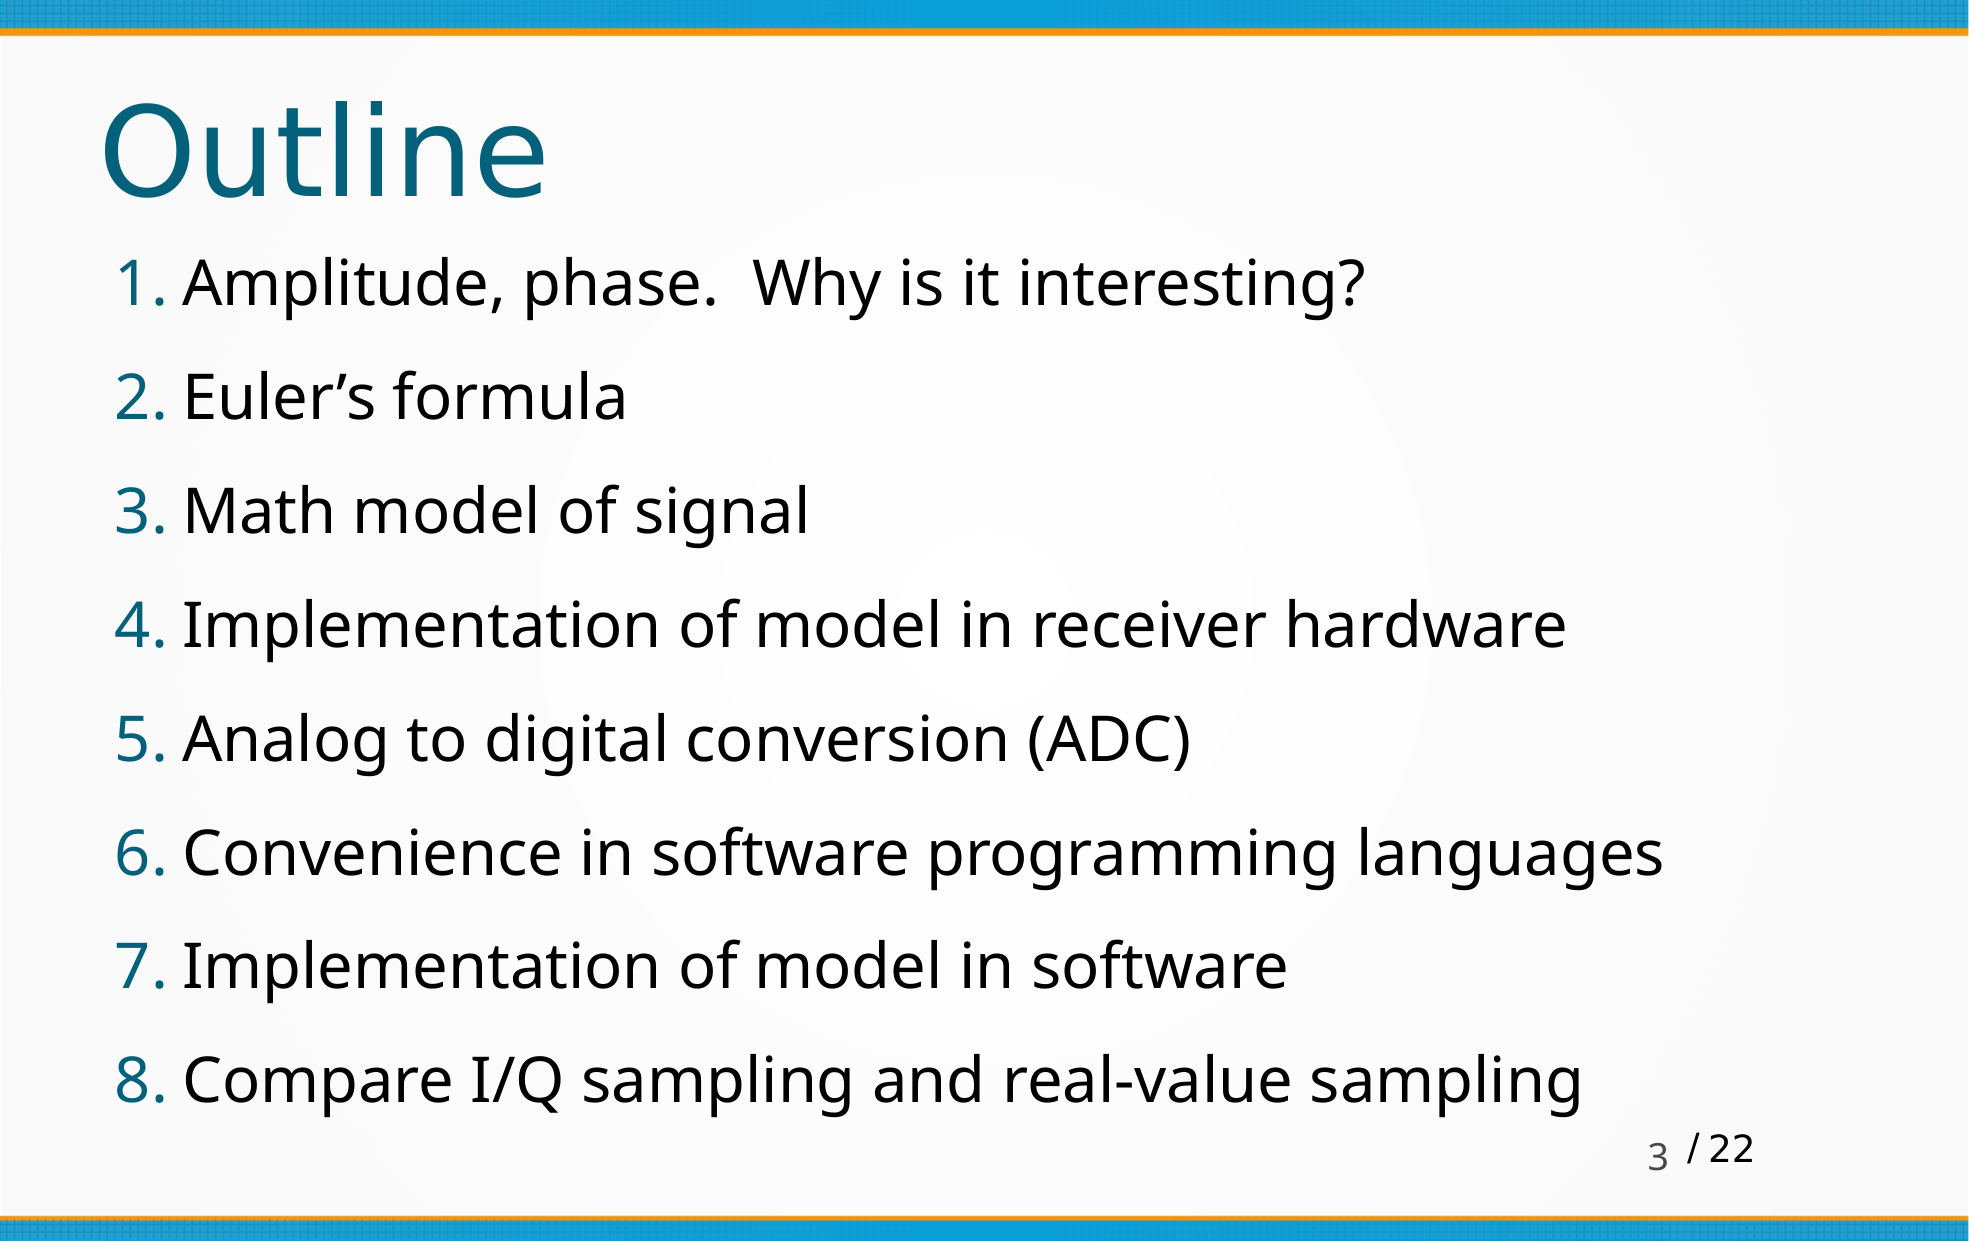

# Outline
 Amplitude, phase. Why is it interesting?
 Euler’s formula
 Math model of signal
 Implementation of model in receiver hardware
 Analog to digital conversion (ADC)
 Convenience in software programming languages
 Implementation of model in software
 Compare I/Q sampling and real-value sampling
3